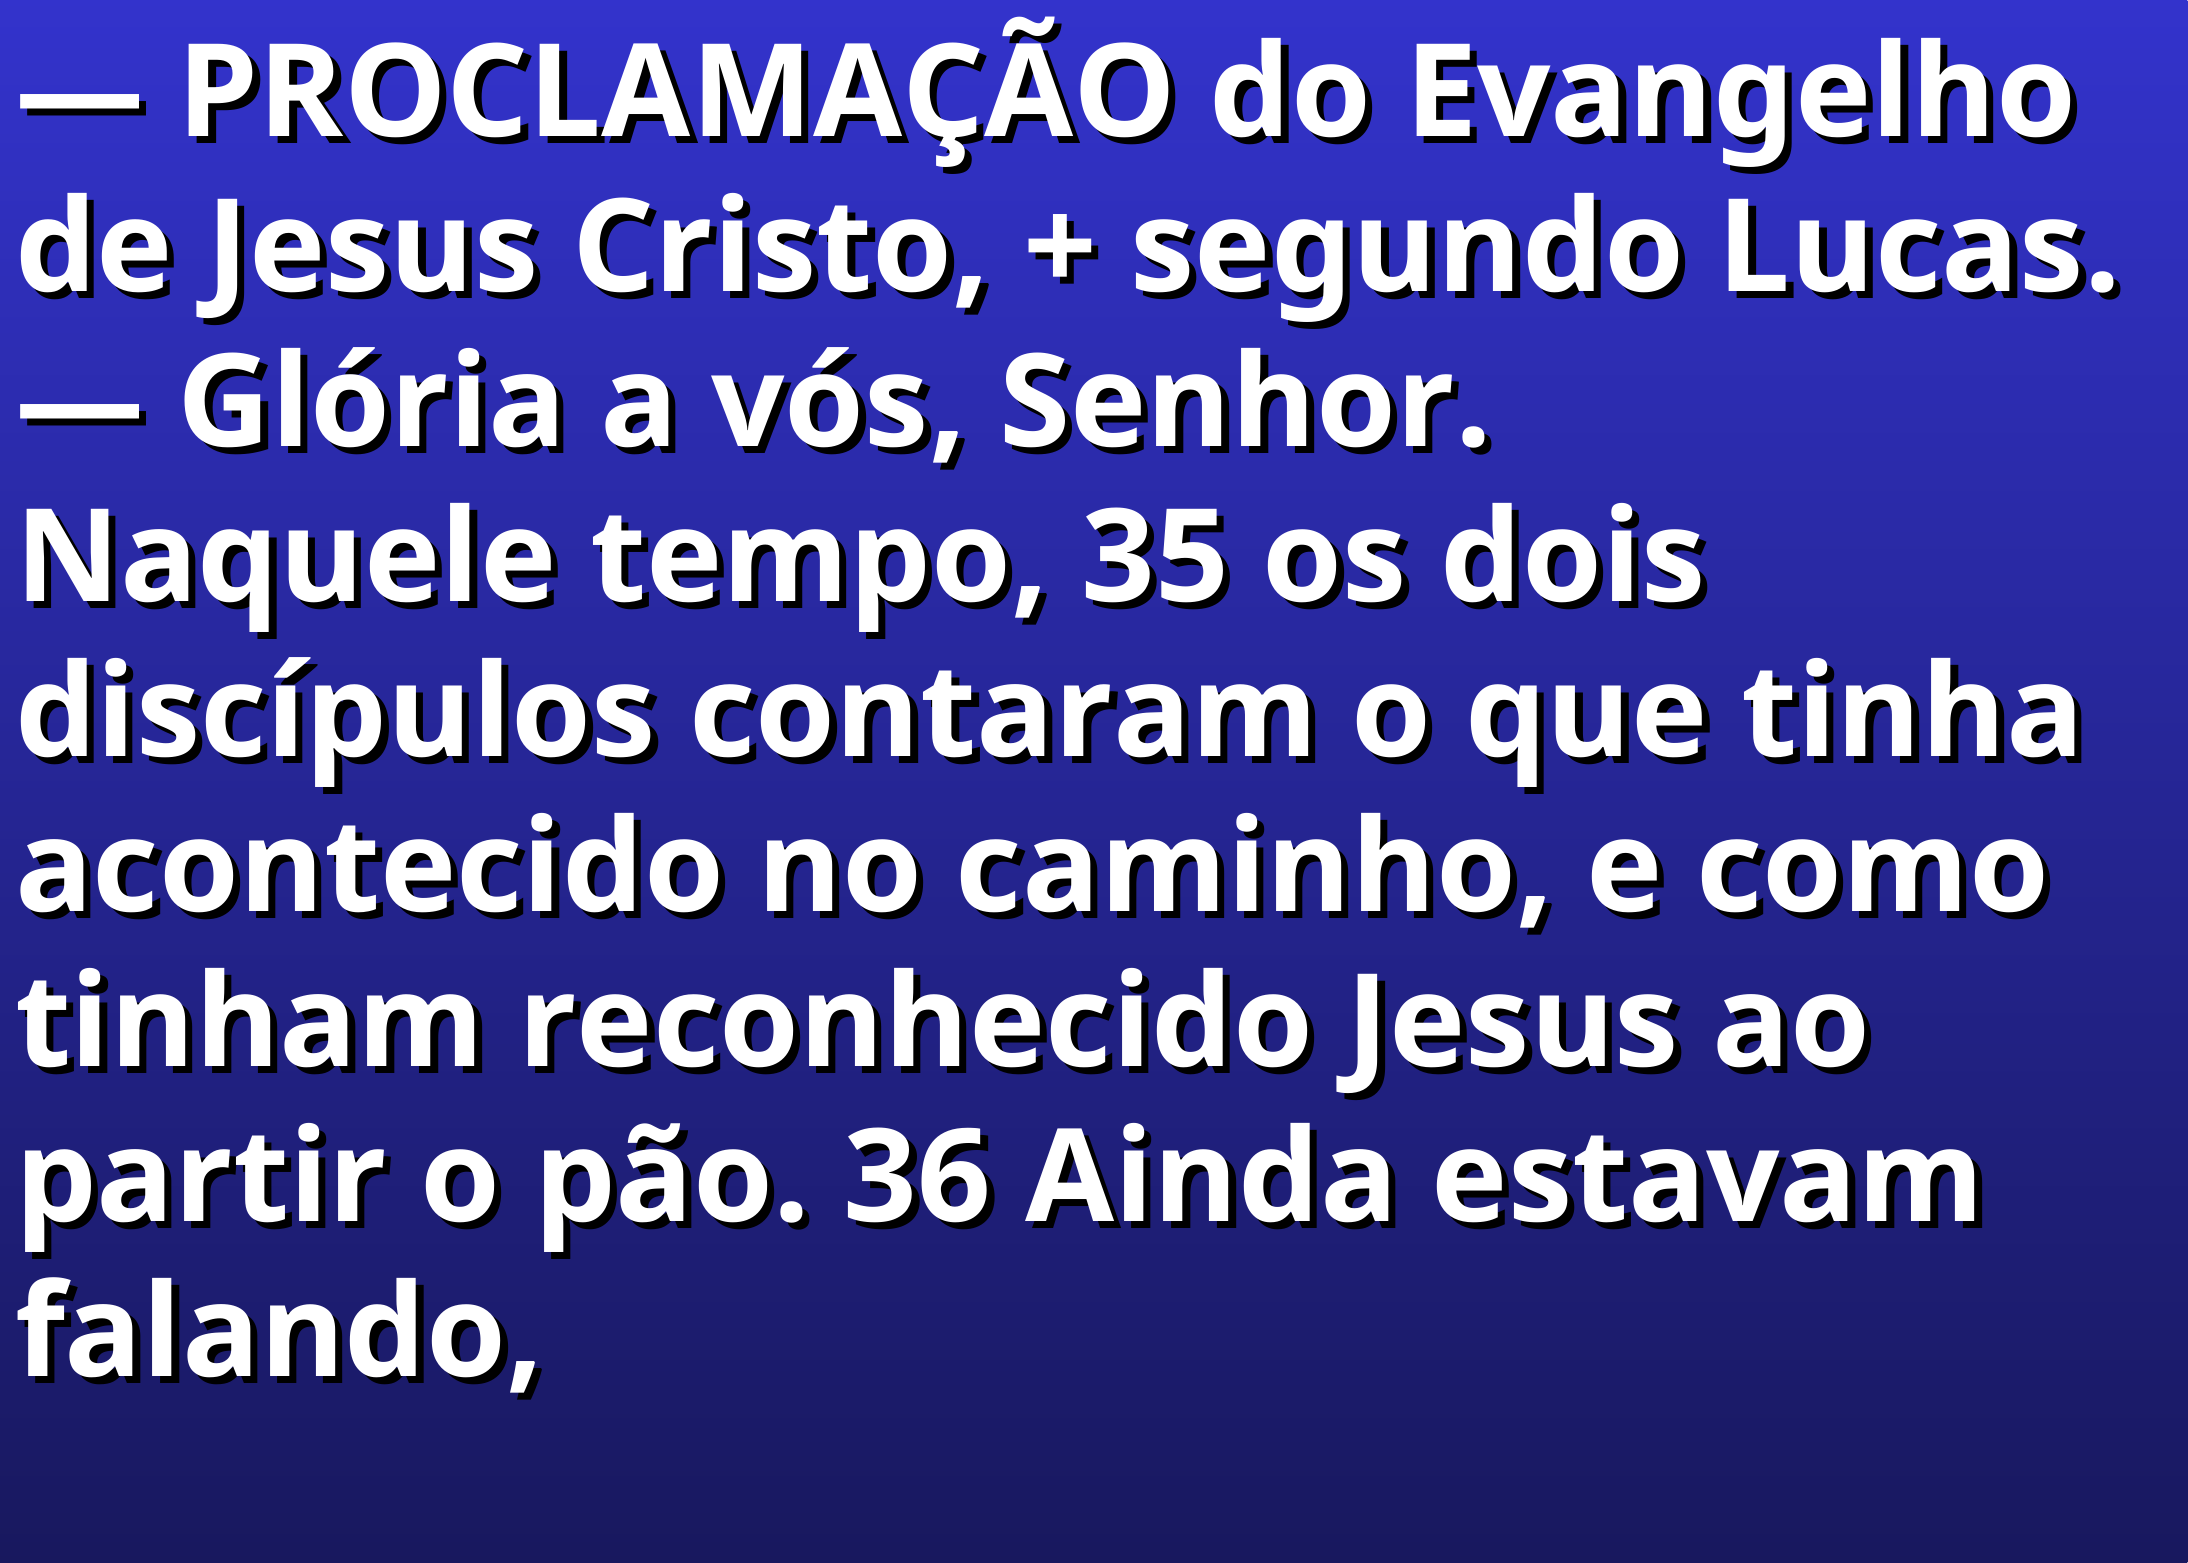

— PROCLAMAÇÃO do Evangelho de Jesus Cristo, + segundo Lucas.
— Glória a vós, Senhor.
Naquele tempo, 35 os dois discípulos contaram o que tinha acontecido no caminho, e como tinham reconhecido Jesus ao partir o pão. 36 Ainda estavam falando,